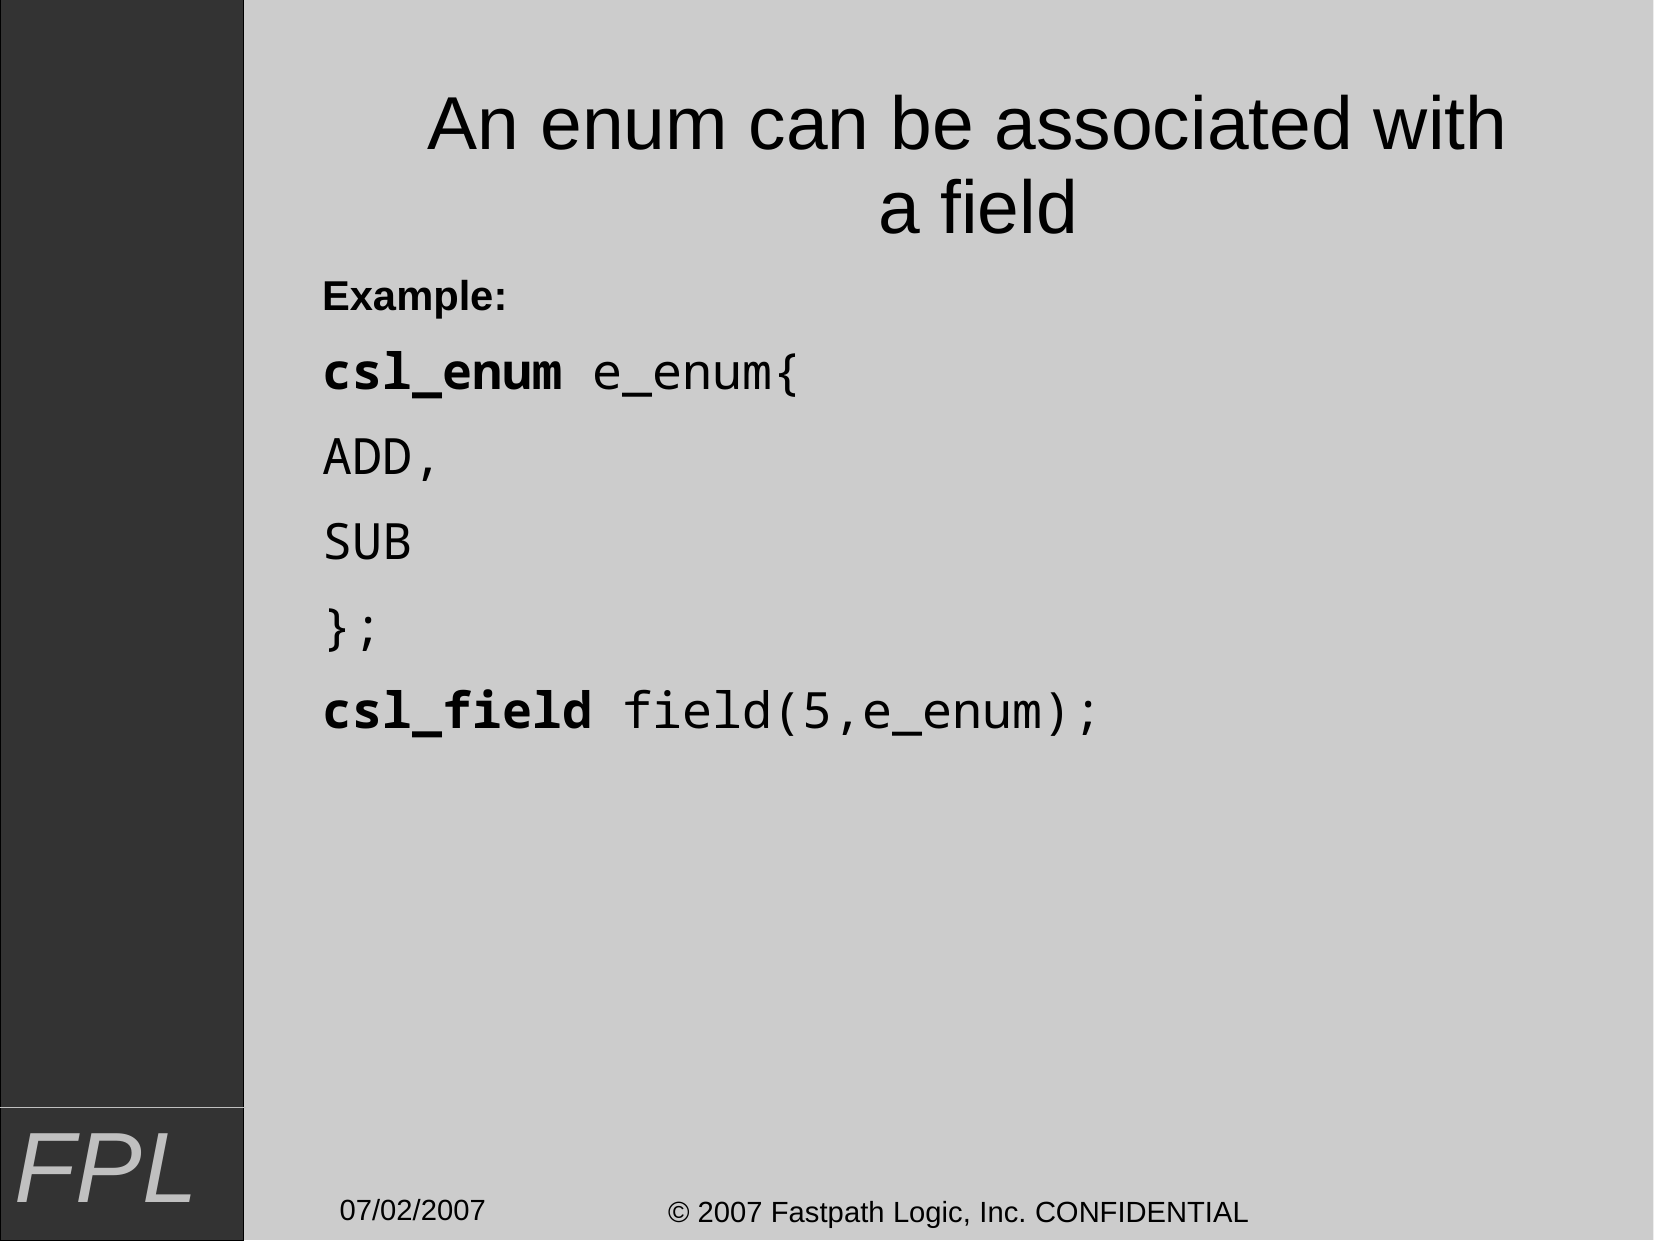

# An enum can be associated with a field
Example:
csl_enum e_enum{
ADD,
SUB
};
csl_field field(5,e_enum);
07/02/2007
© 2007 FASTPATH LOGIC INC.